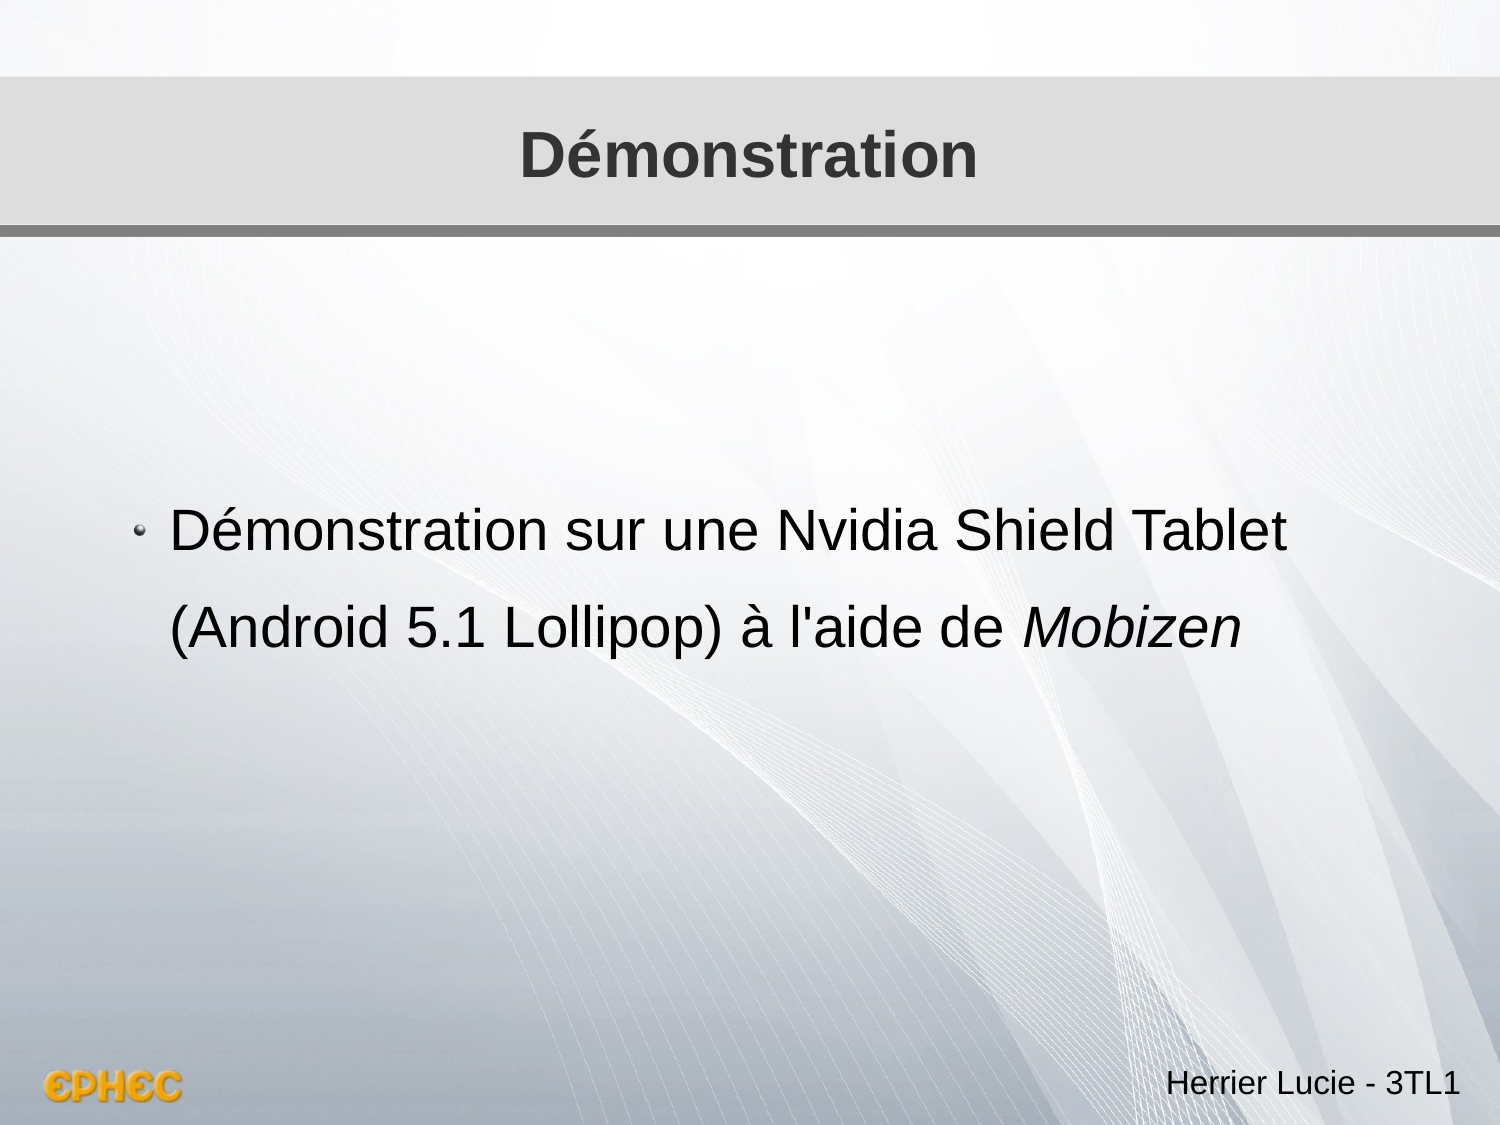

# Démonstration
Démonstration sur une Nvidia Shield Tablet (Android 5.1 Lollipop) à l'aide de Mobizen
Herrier Lucie - 3TL1